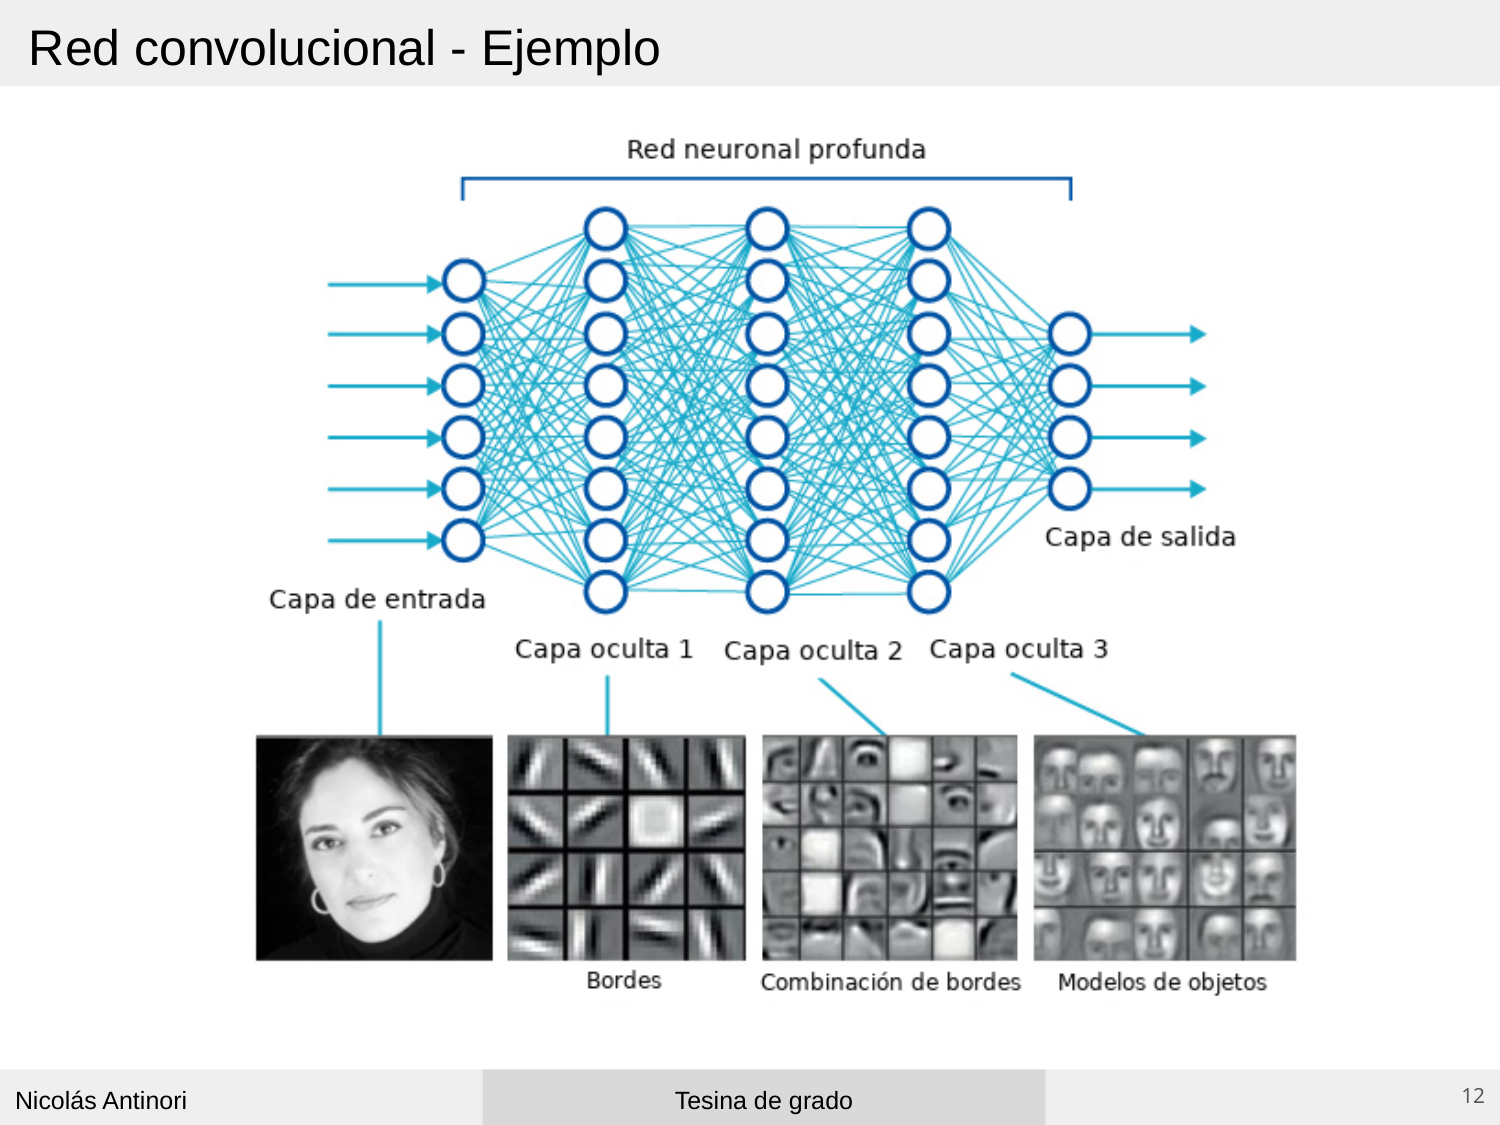

Red convolucional - Ejemplo
Nicolás Antinori
Tesina de grado